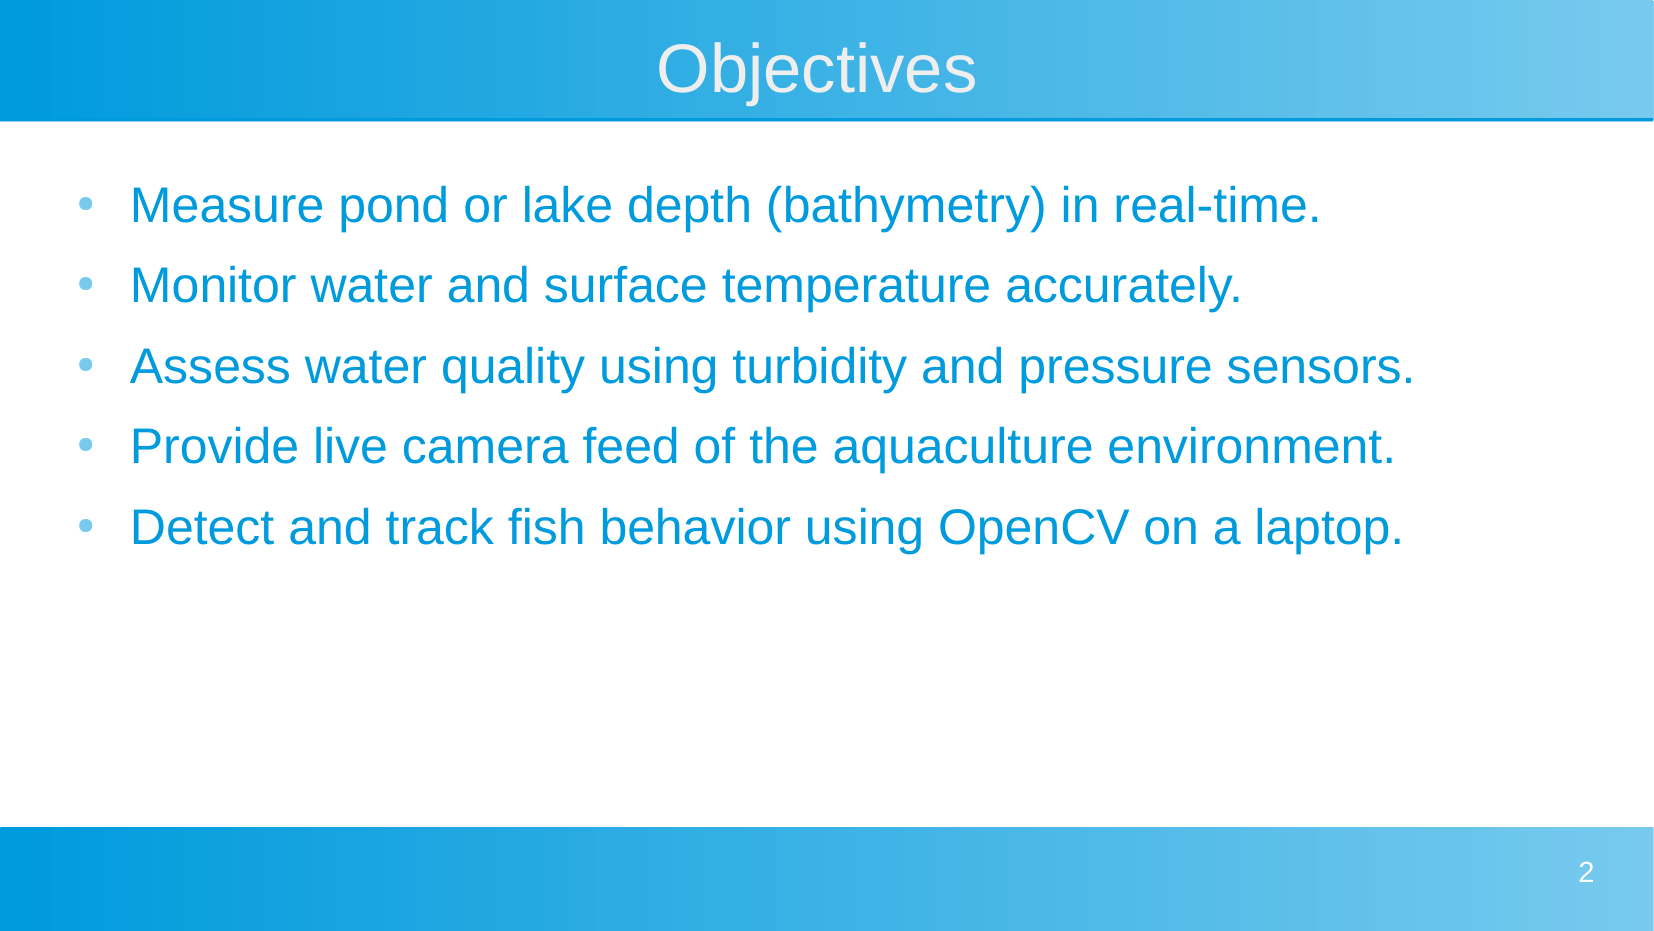

# Objectives
Measure pond or lake depth (bathymetry) in real-time.
Monitor water and surface temperature accurately.
Assess water quality using turbidity and pressure sensors.
Provide live camera feed of the aquaculture environment.
Detect and track fish behavior using OpenCV on a laptop.
2